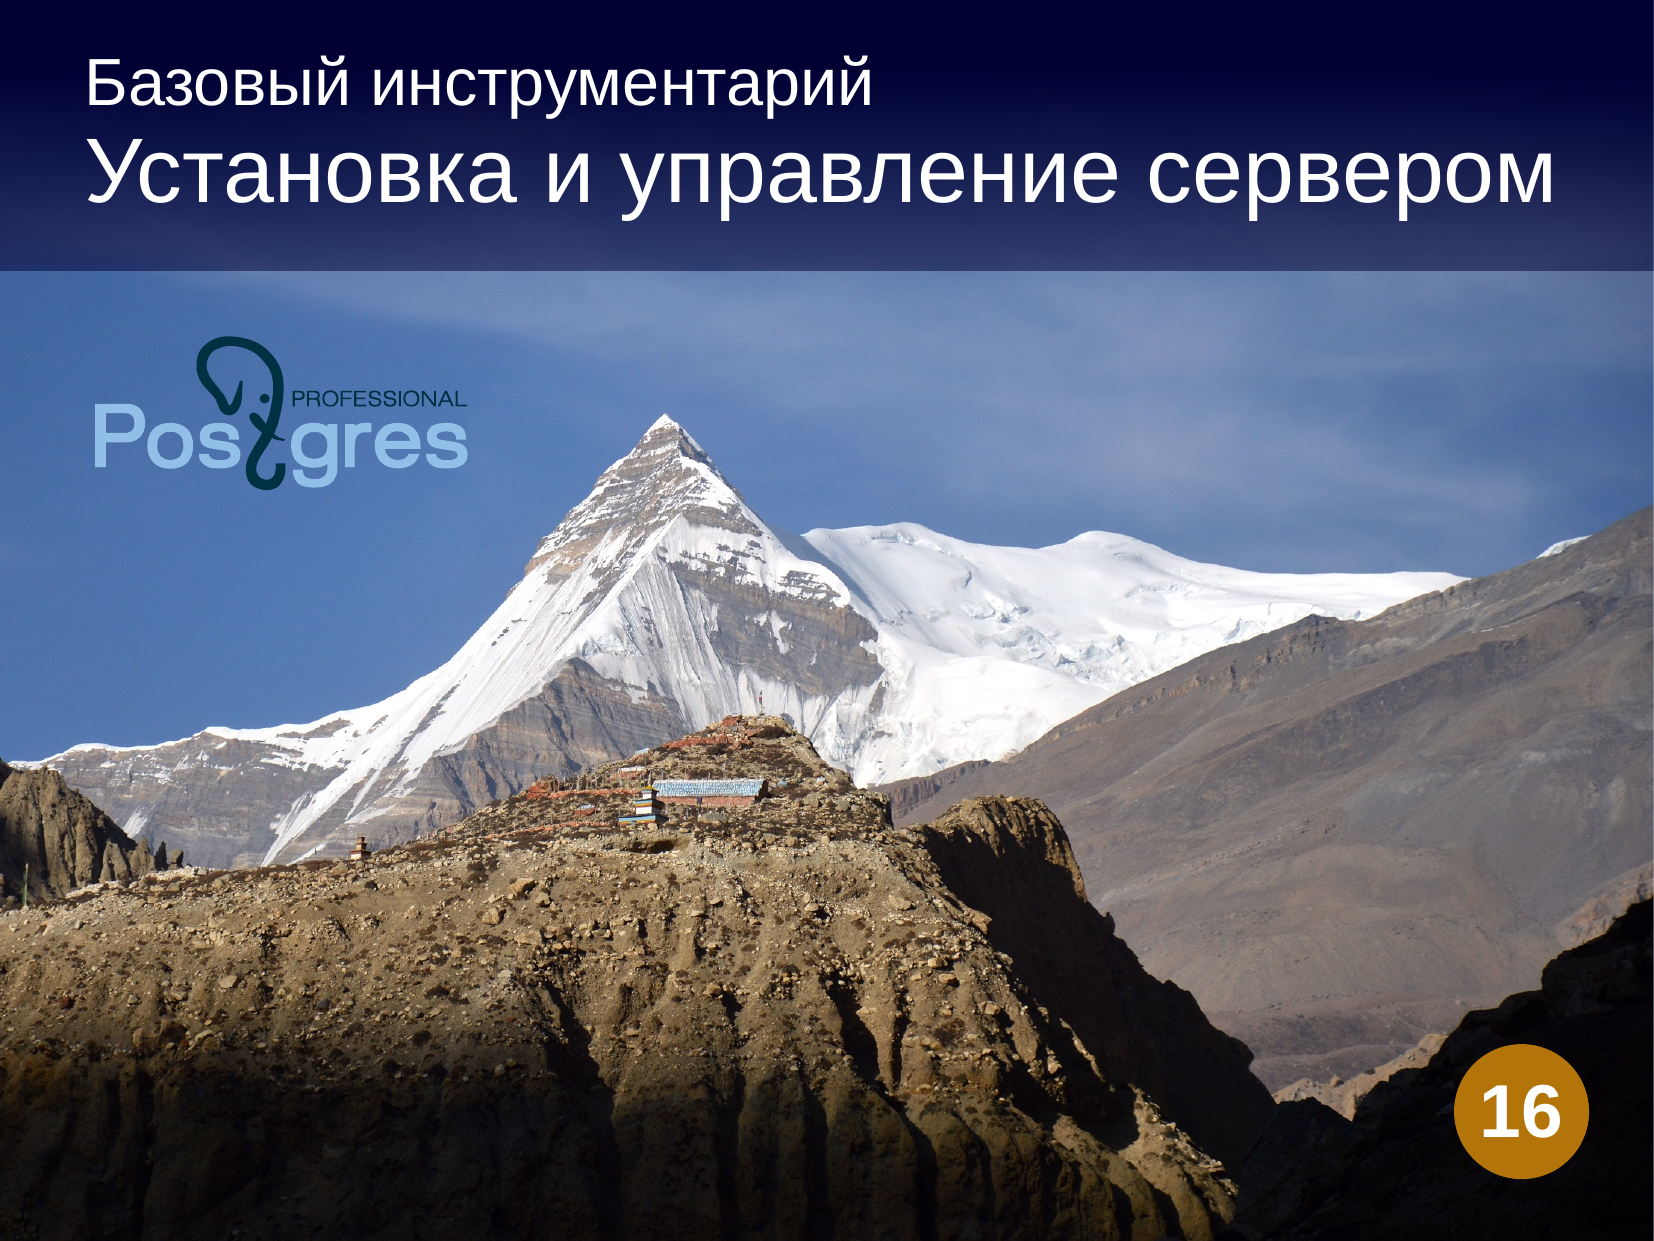

# Базовый инструментарий Установка и управление сервером
16